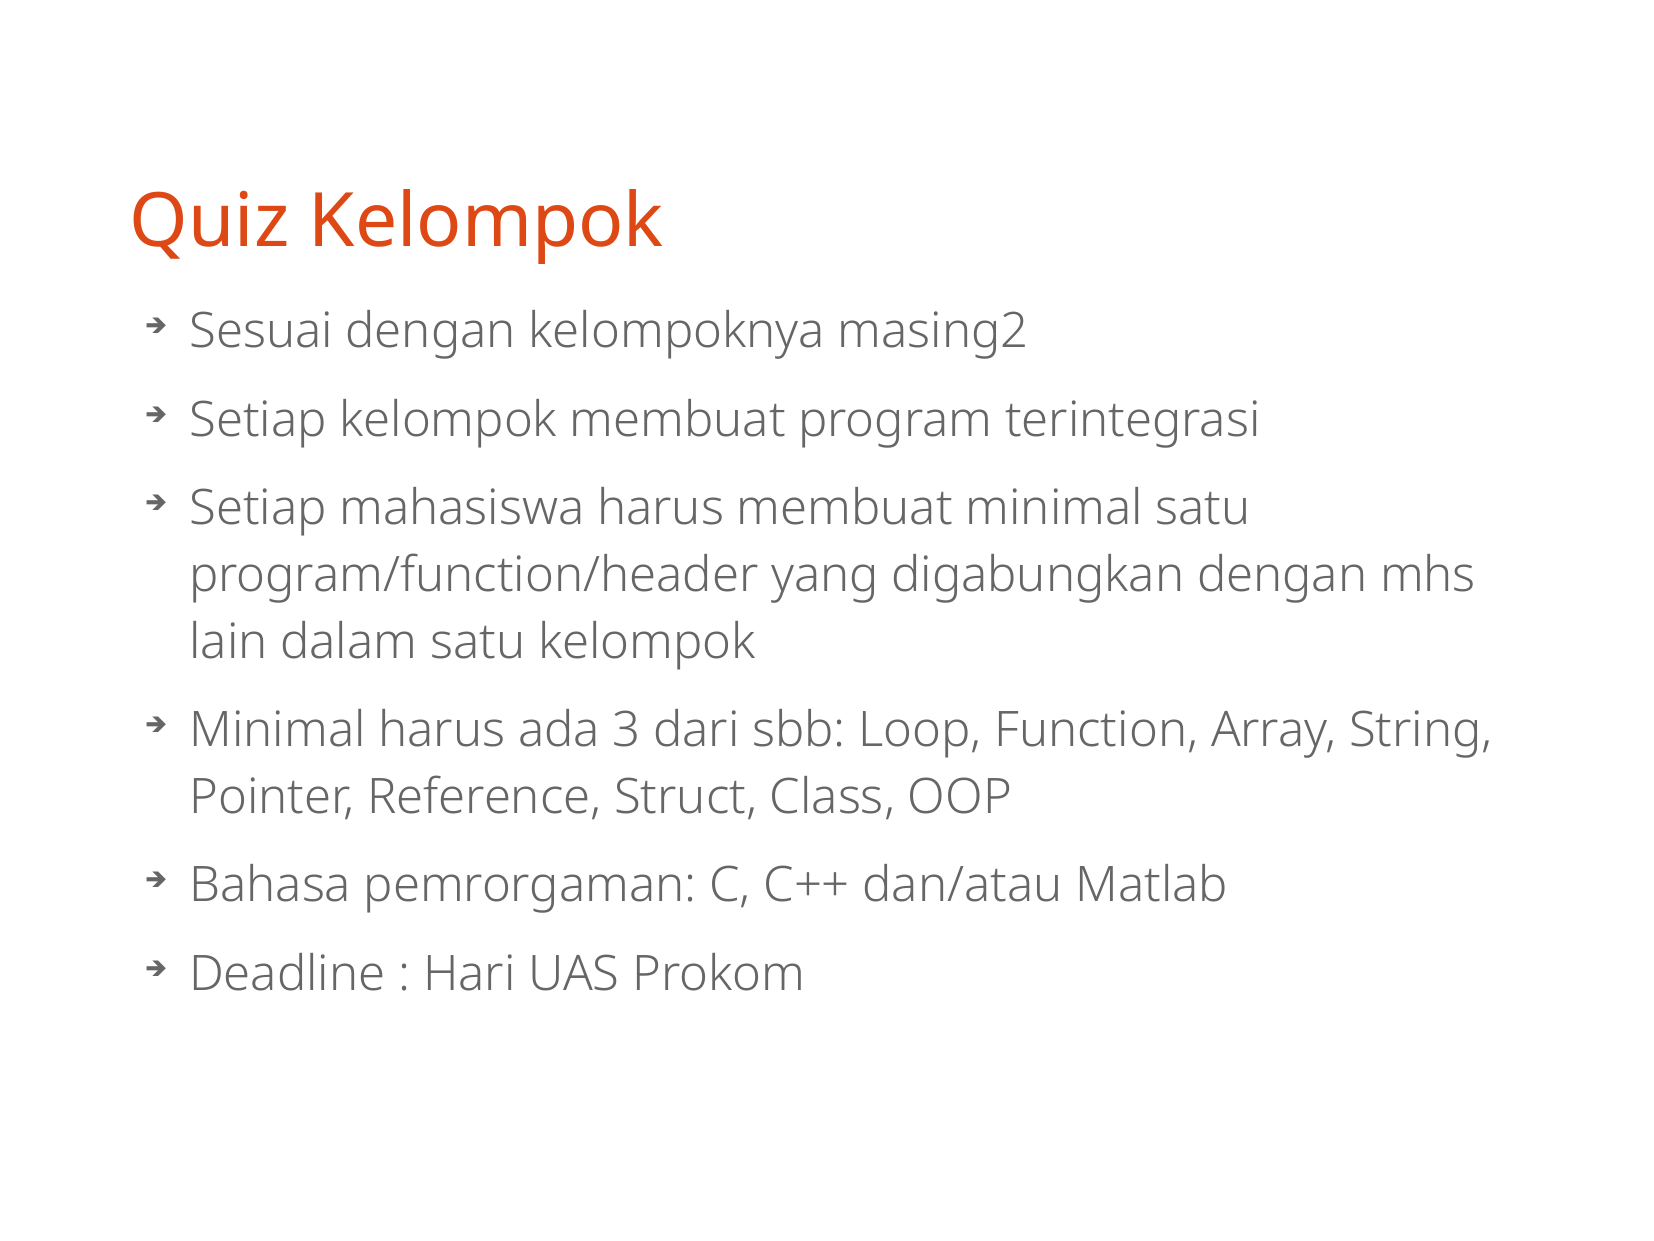

# Quiz Kelompok
Sesuai dengan kelompoknya masing2
Setiap kelompok membuat program terintegrasi
Setiap mahasiswa harus membuat minimal satu program/function/header yang digabungkan dengan mhs lain dalam satu kelompok
Minimal harus ada 3 dari sbb: Loop, Function, Array, String, Pointer, Reference, Struct, Class, OOP
Bahasa pemrorgaman: C, C++ dan/atau Matlab
Deadline : Hari UAS Prokom